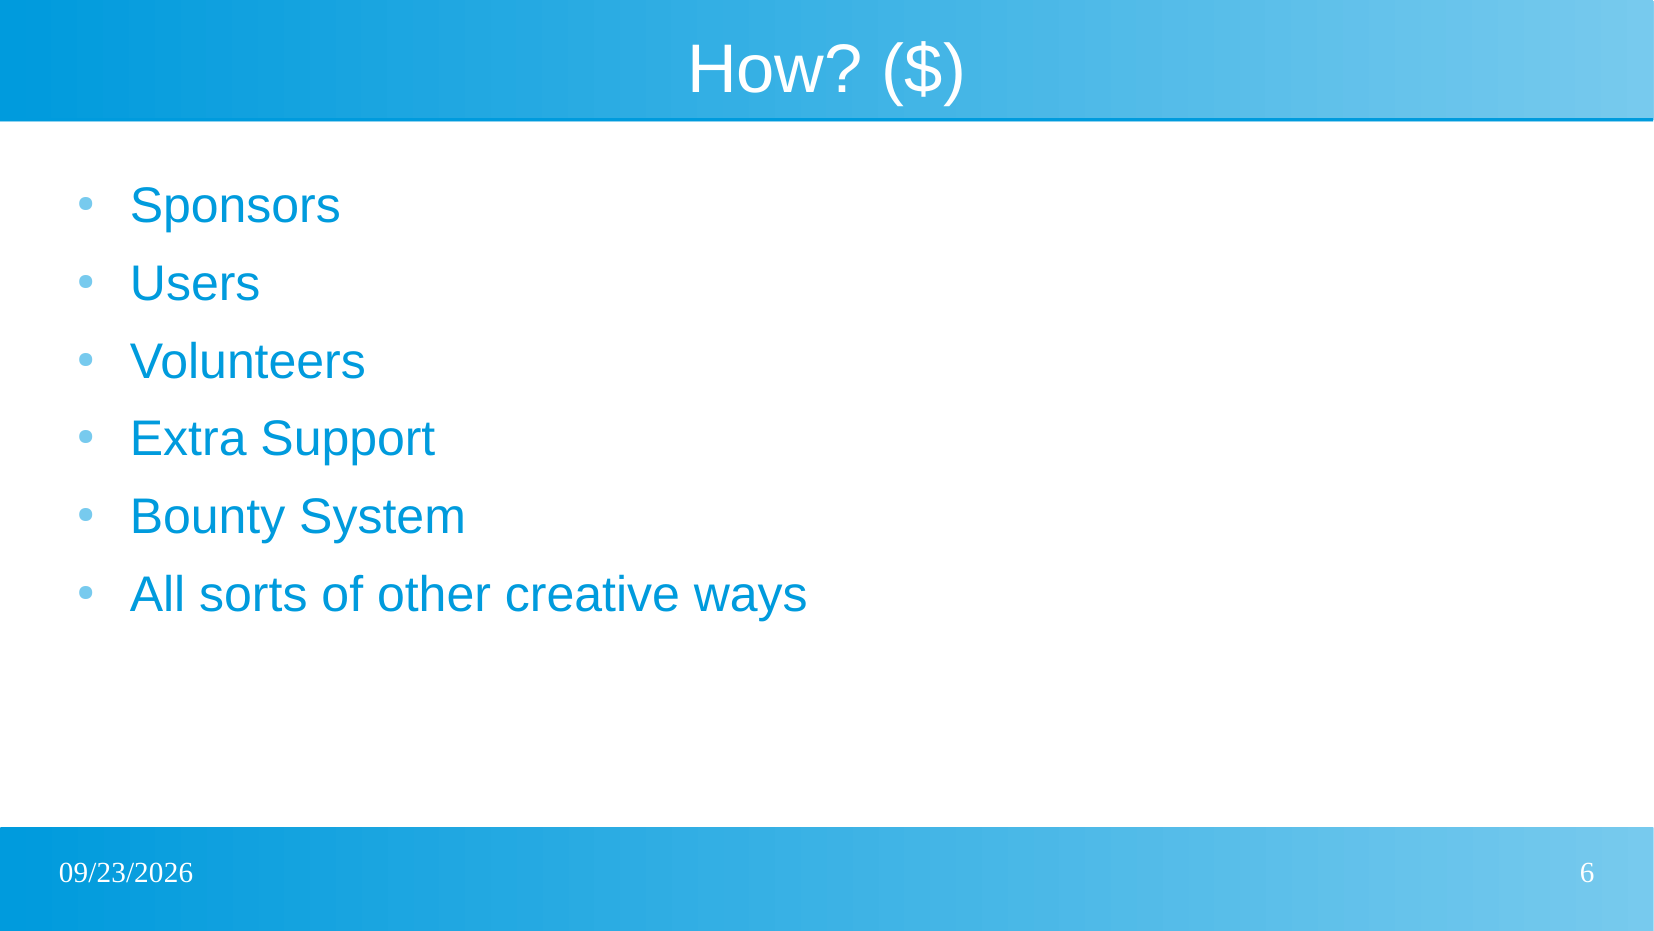

# How? ($)
Sponsors
Users
Volunteers
Extra Support
Bounty System
All sorts of other creative ways
6